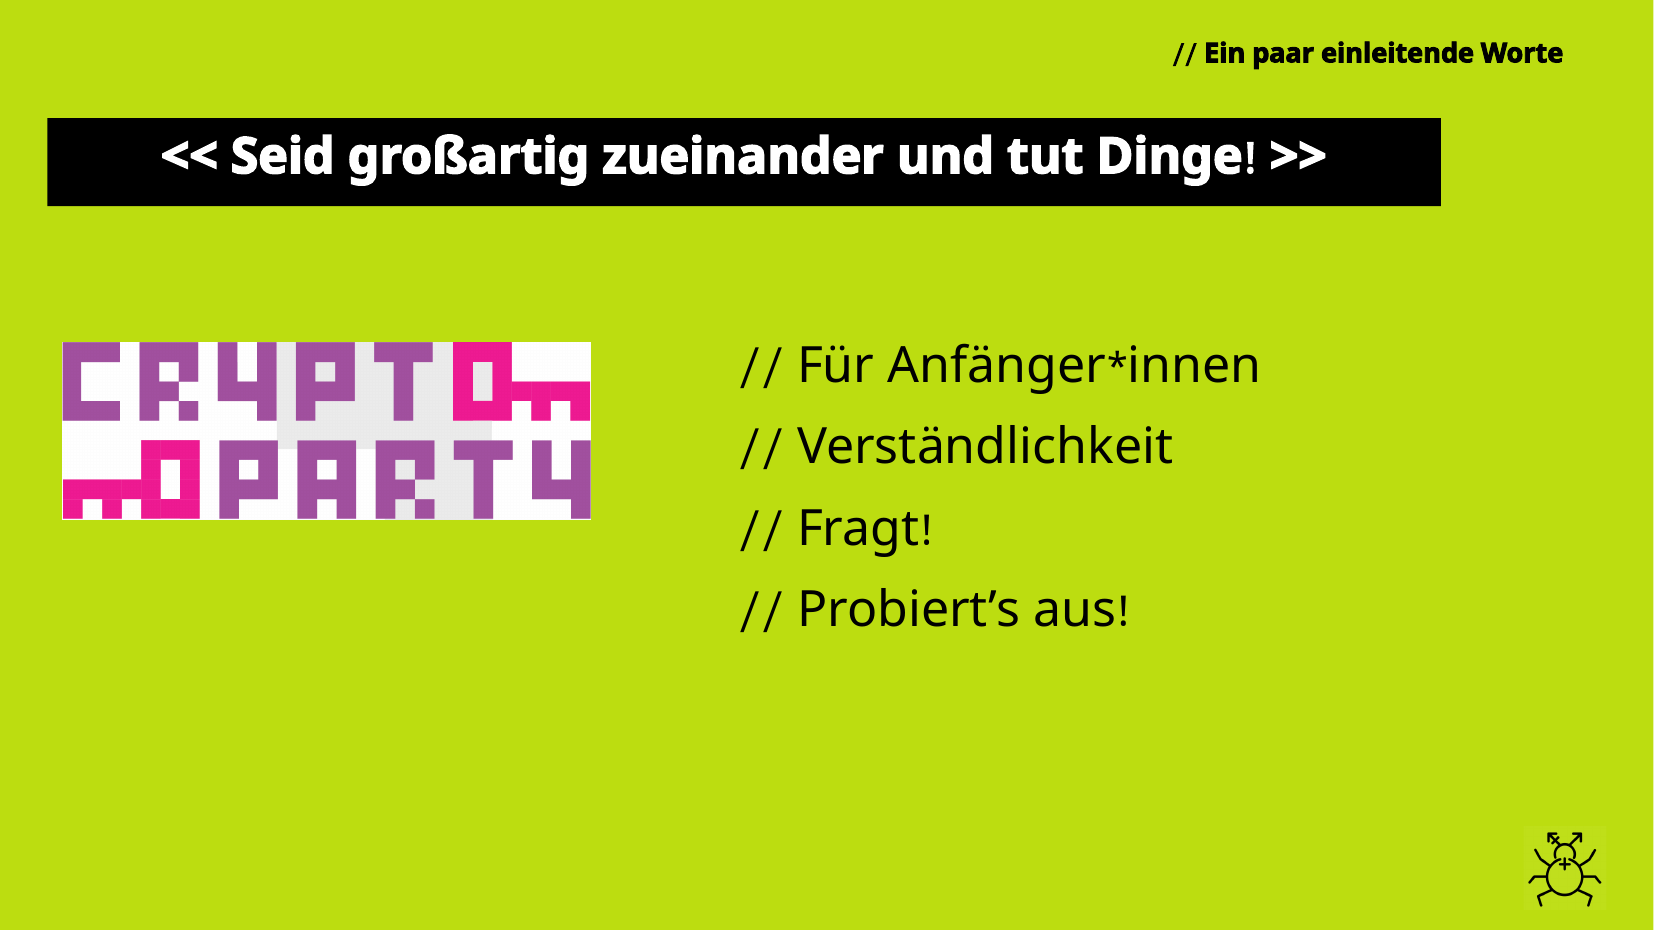

// Ein paar einleitende Worte
# << Seid großartig zueinander und tut Dinge! >>
									// Für Anfänger*innen
									// Verständlichkeit
									// Fragt!
									// Probiert’s aus!